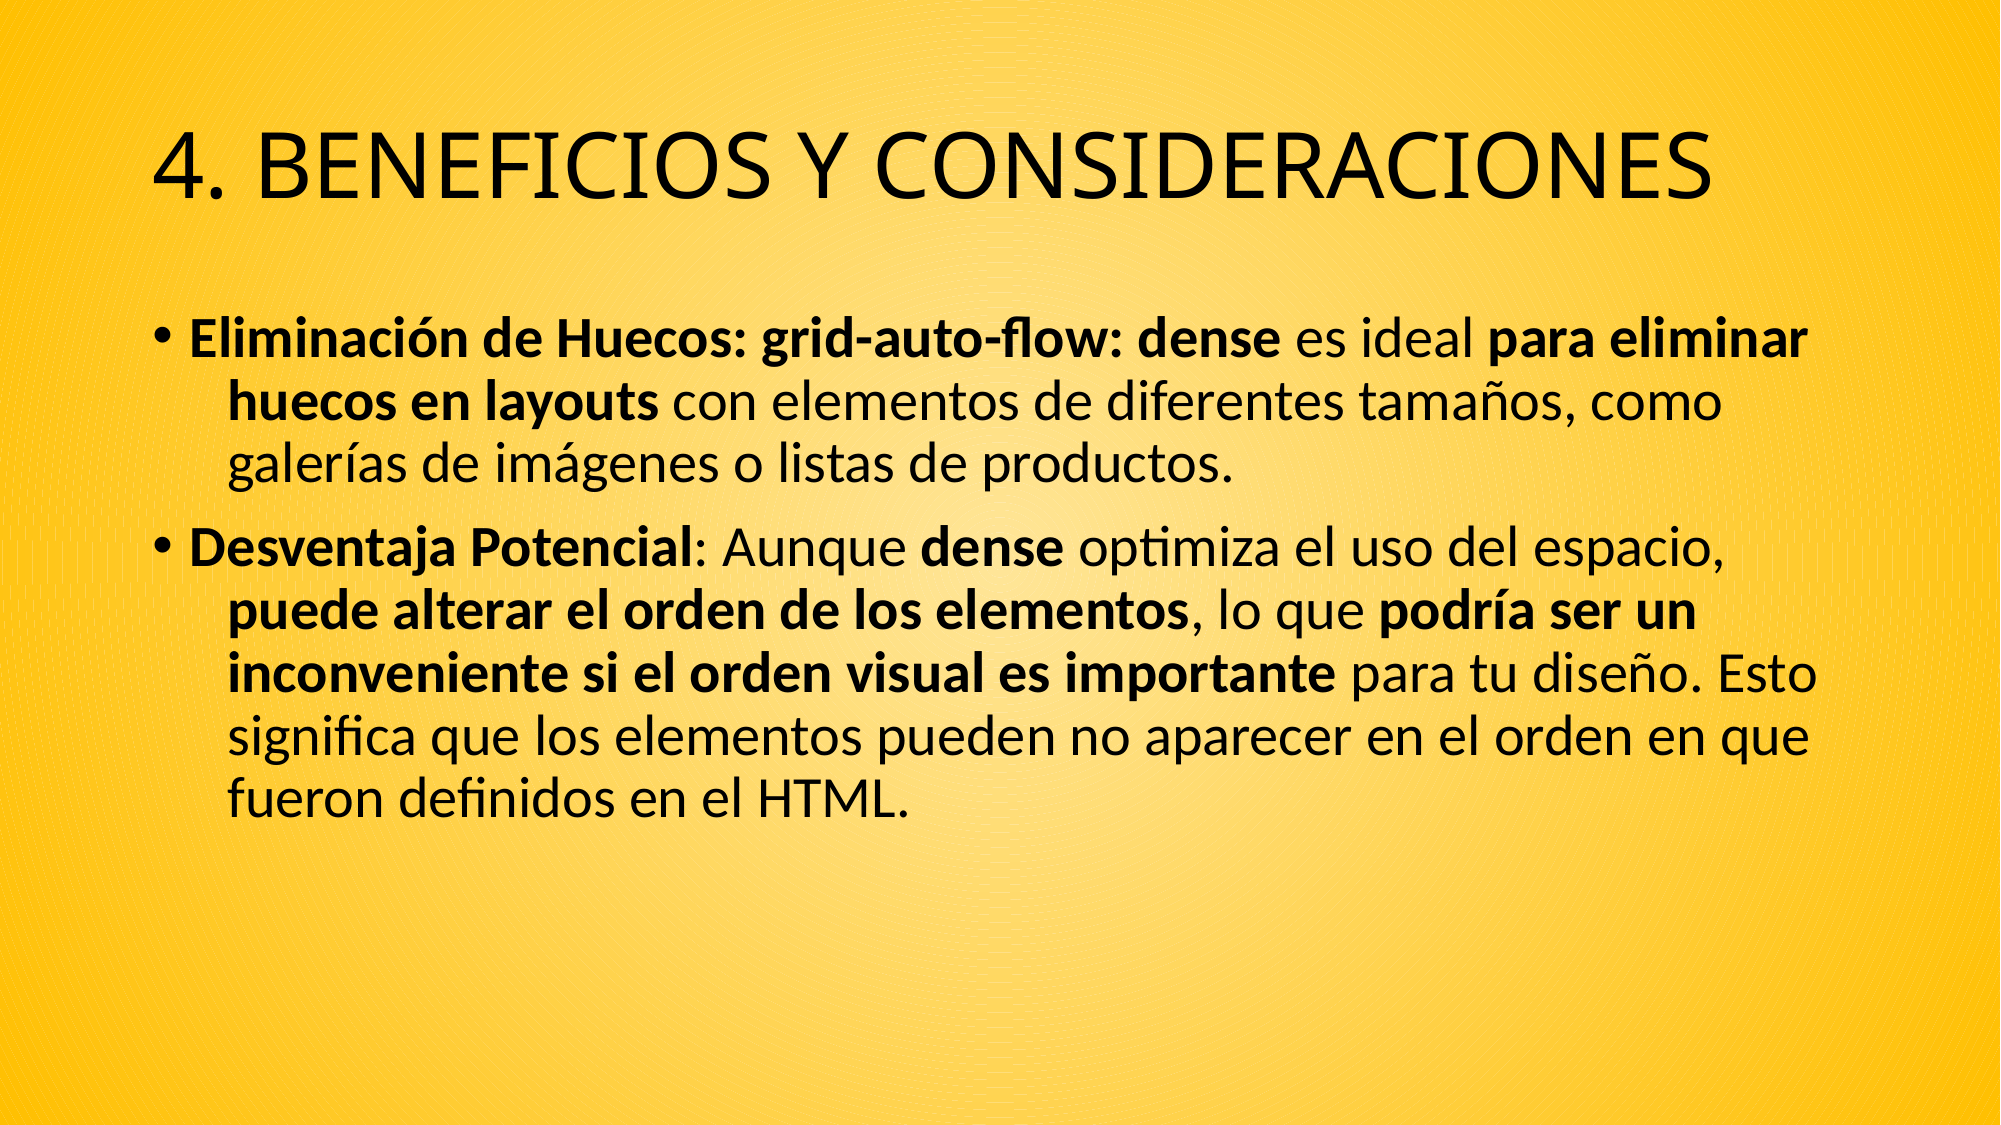

# 4. BENEFICIOS Y CONSIDERACIONES
Eliminación de Huecos: grid-auto-flow: dense es ideal para eliminar huecos en layouts con elementos de diferentes tamaños, como galerías de imágenes o listas de productos.
Desventaja Potencial: Aunque dense optimiza el uso del espacio, puede alterar el orden de los elementos, lo que podría ser un inconveniente si el orden visual es importante para tu diseño. Esto significa que los elementos pueden no aparecer en el orden en que fueron definidos en el HTML.